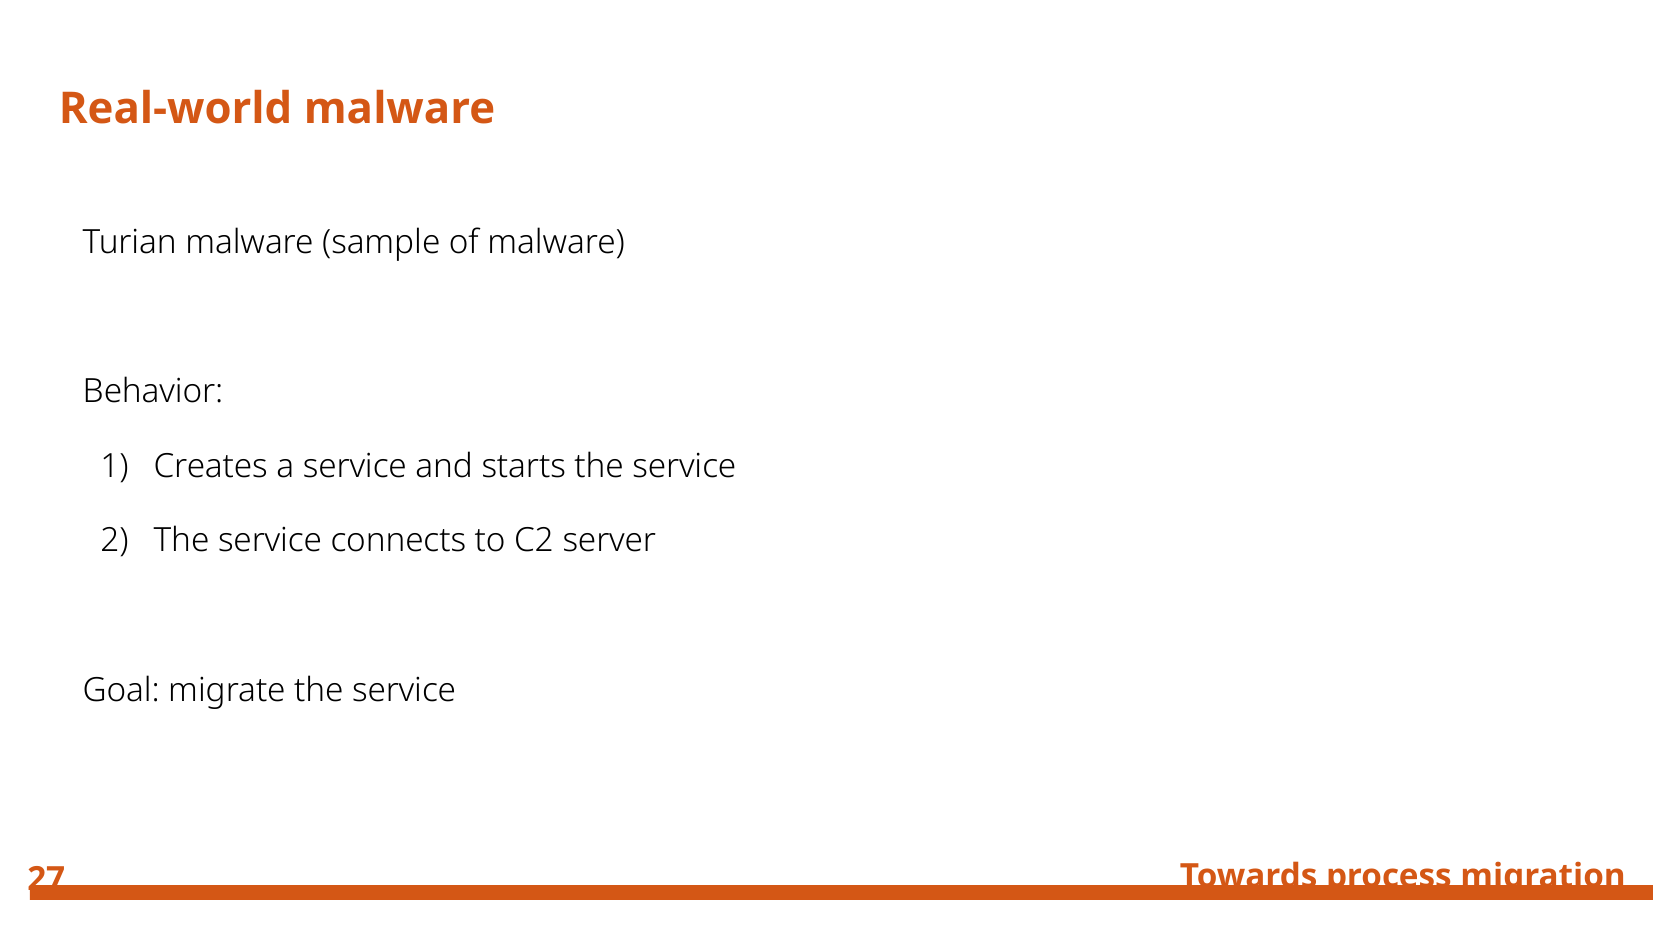

# Real-world malware
Turian malware (sample of malware)
Behavior:
Creates a service and starts the service
The service connects to C2 server
Goal: migrate the service